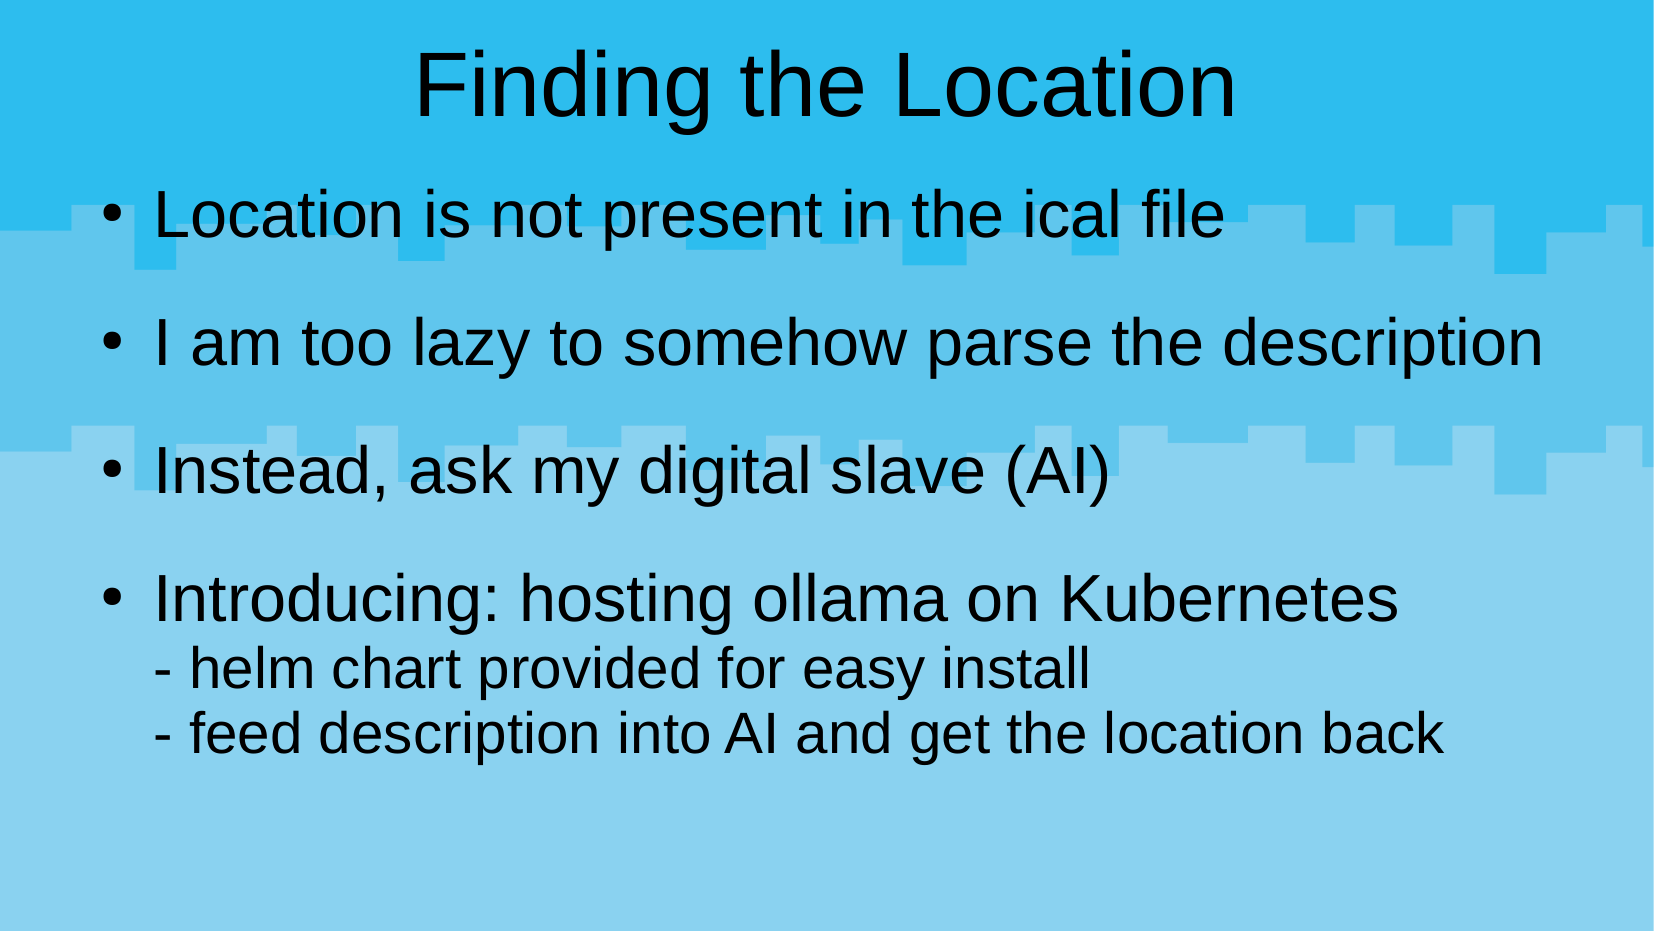

# Finding the Location
Location is not present in the ical file
I am too lazy to somehow parse the description
Instead, ask my digital slave (AI)
Introducing: hosting ollama on Kubernetes
- helm chart provided for easy install
- feed description into AI and get the location back